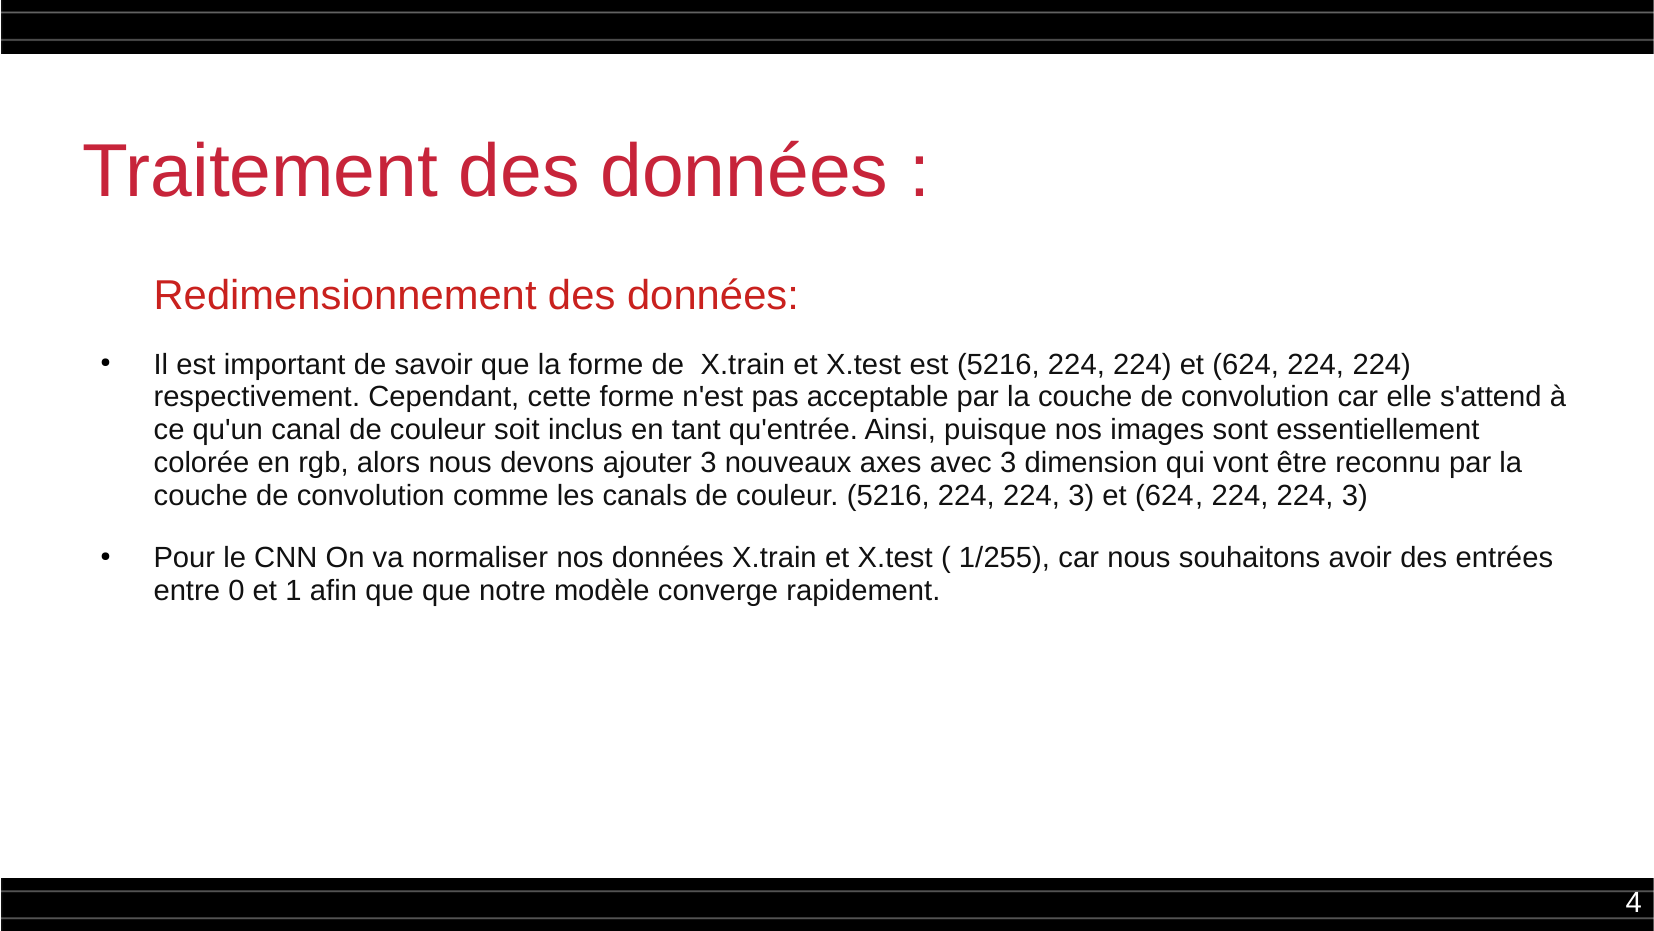

# Traitement des données :
Redimensionnement des données:
Il est important de savoir que la forme de X.train et X.test est (5216, 224, 224) et (624, 224, 224) respectivement. Cependant, cette forme n'est pas acceptable par la couche de convolution car elle s'attend à ce qu'un canal de couleur soit inclus en tant qu'entrée. Ainsi, puisque nos images sont essentiellement colorée en rgb, alors nous devons ajouter 3 nouveaux axes avec 3 dimension qui vont être reconnu par la couche de convolution comme les canals de couleur. (5216, 224, 224, 3) et (624, 224, 224, 3)
Pour le CNN On va normaliser nos données X.train et X.test ( 1/255), car nous souhaitons avoir des entrées entre 0 et 1 afin que que notre modèle converge rapidement.